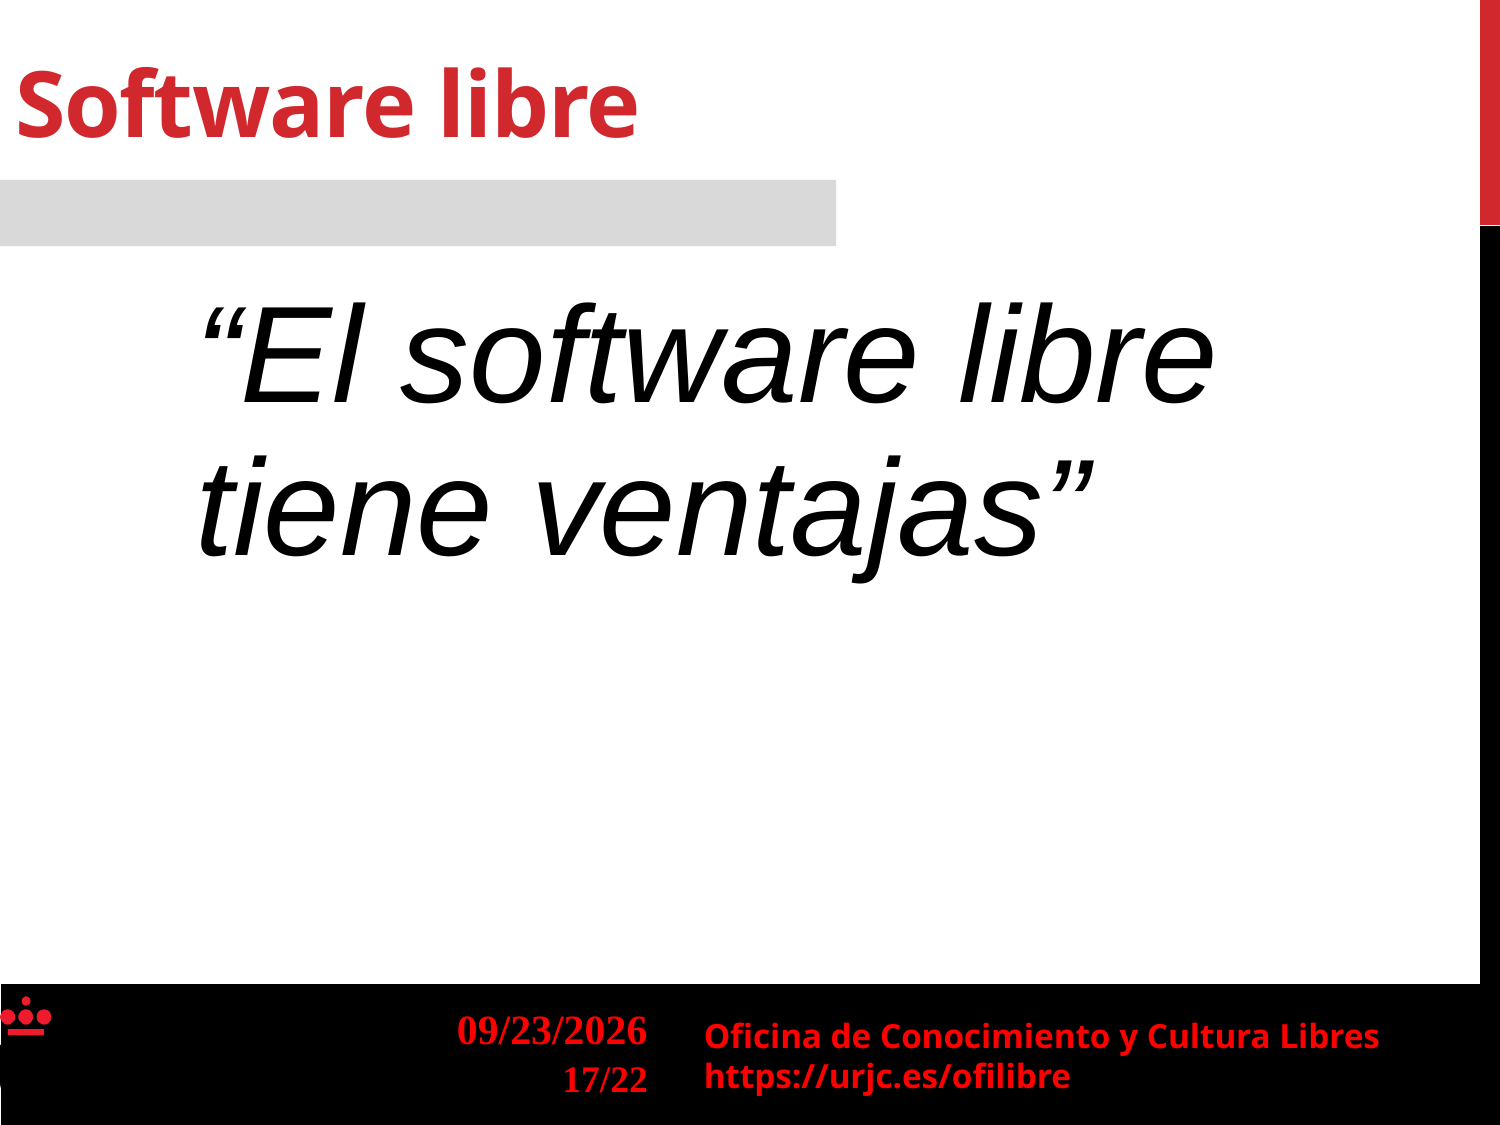

Software libre
# “El software libre tiene ventajas”